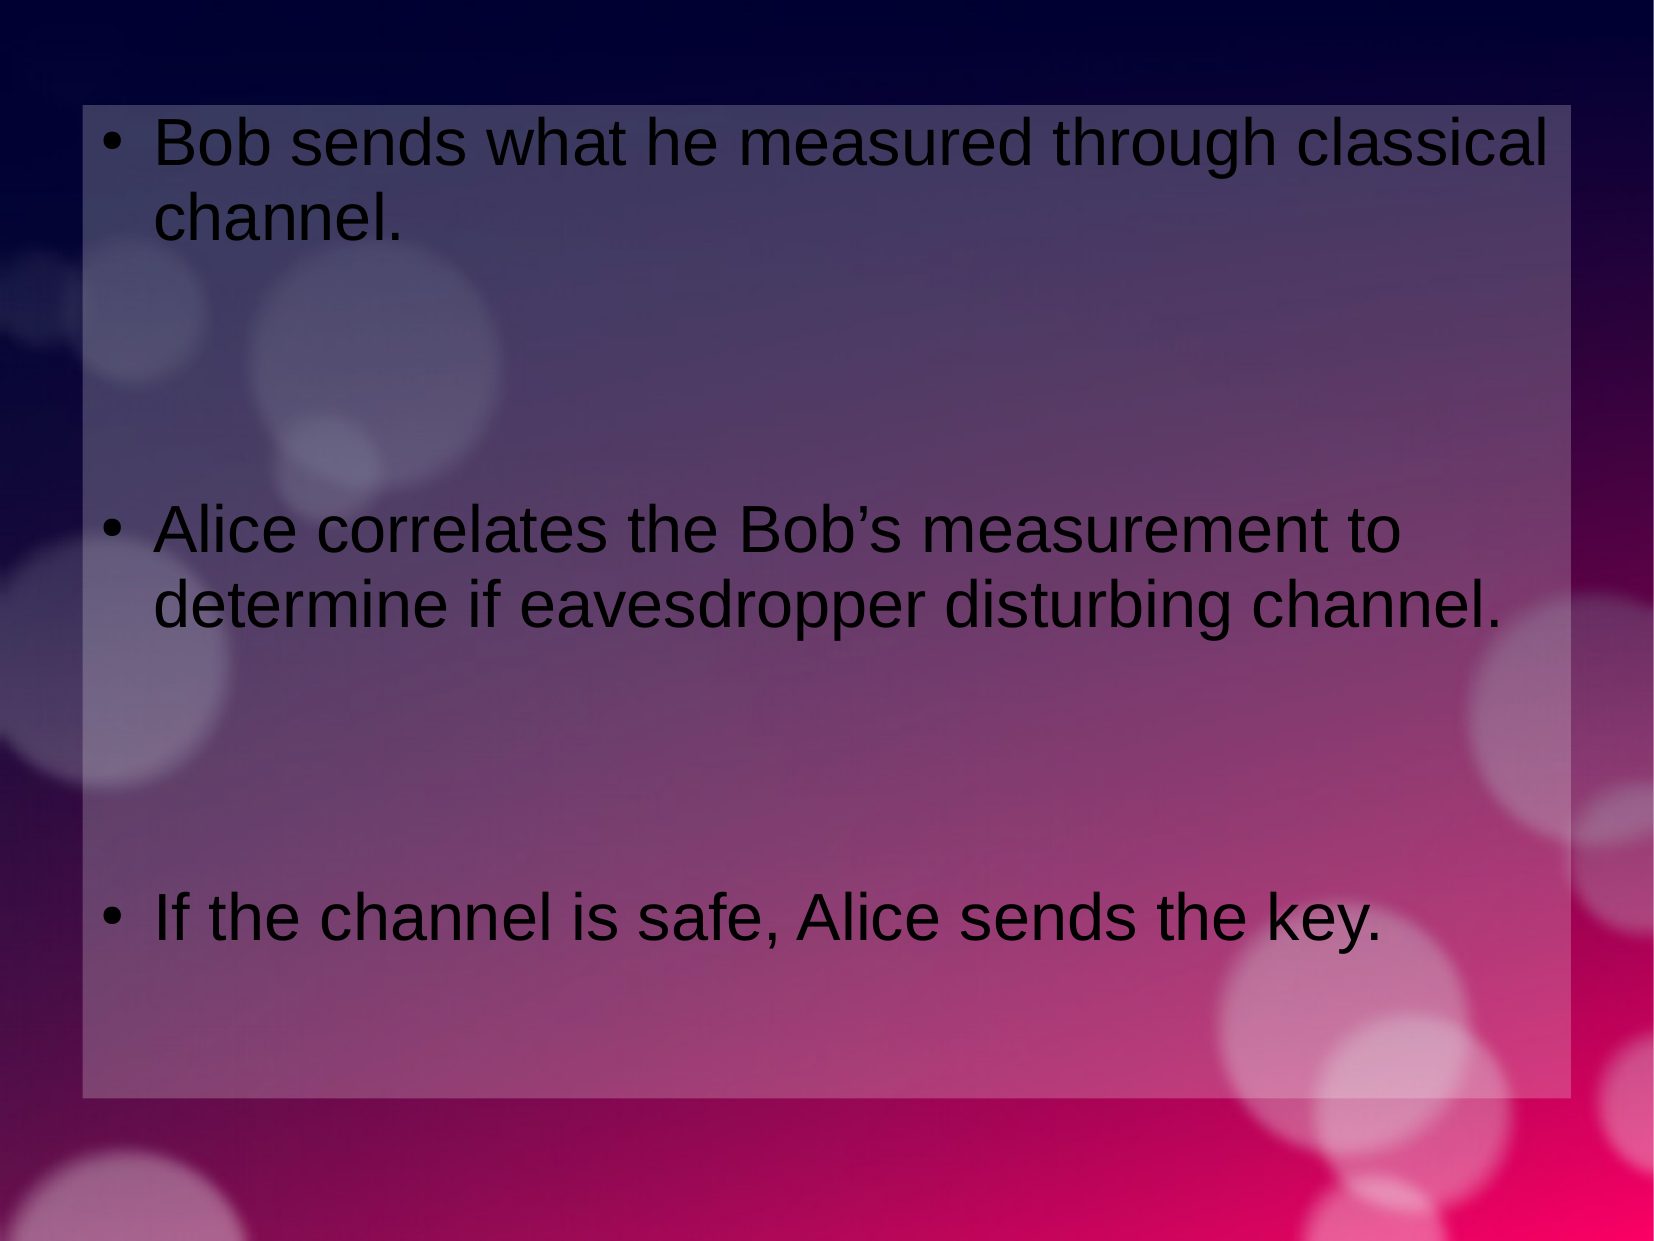

# Bob sends what he measured through classical channel.
Alice correlates the Bob’s measurement to determine if eavesdropper disturbing channel.
If the channel is safe, Alice sends the key.